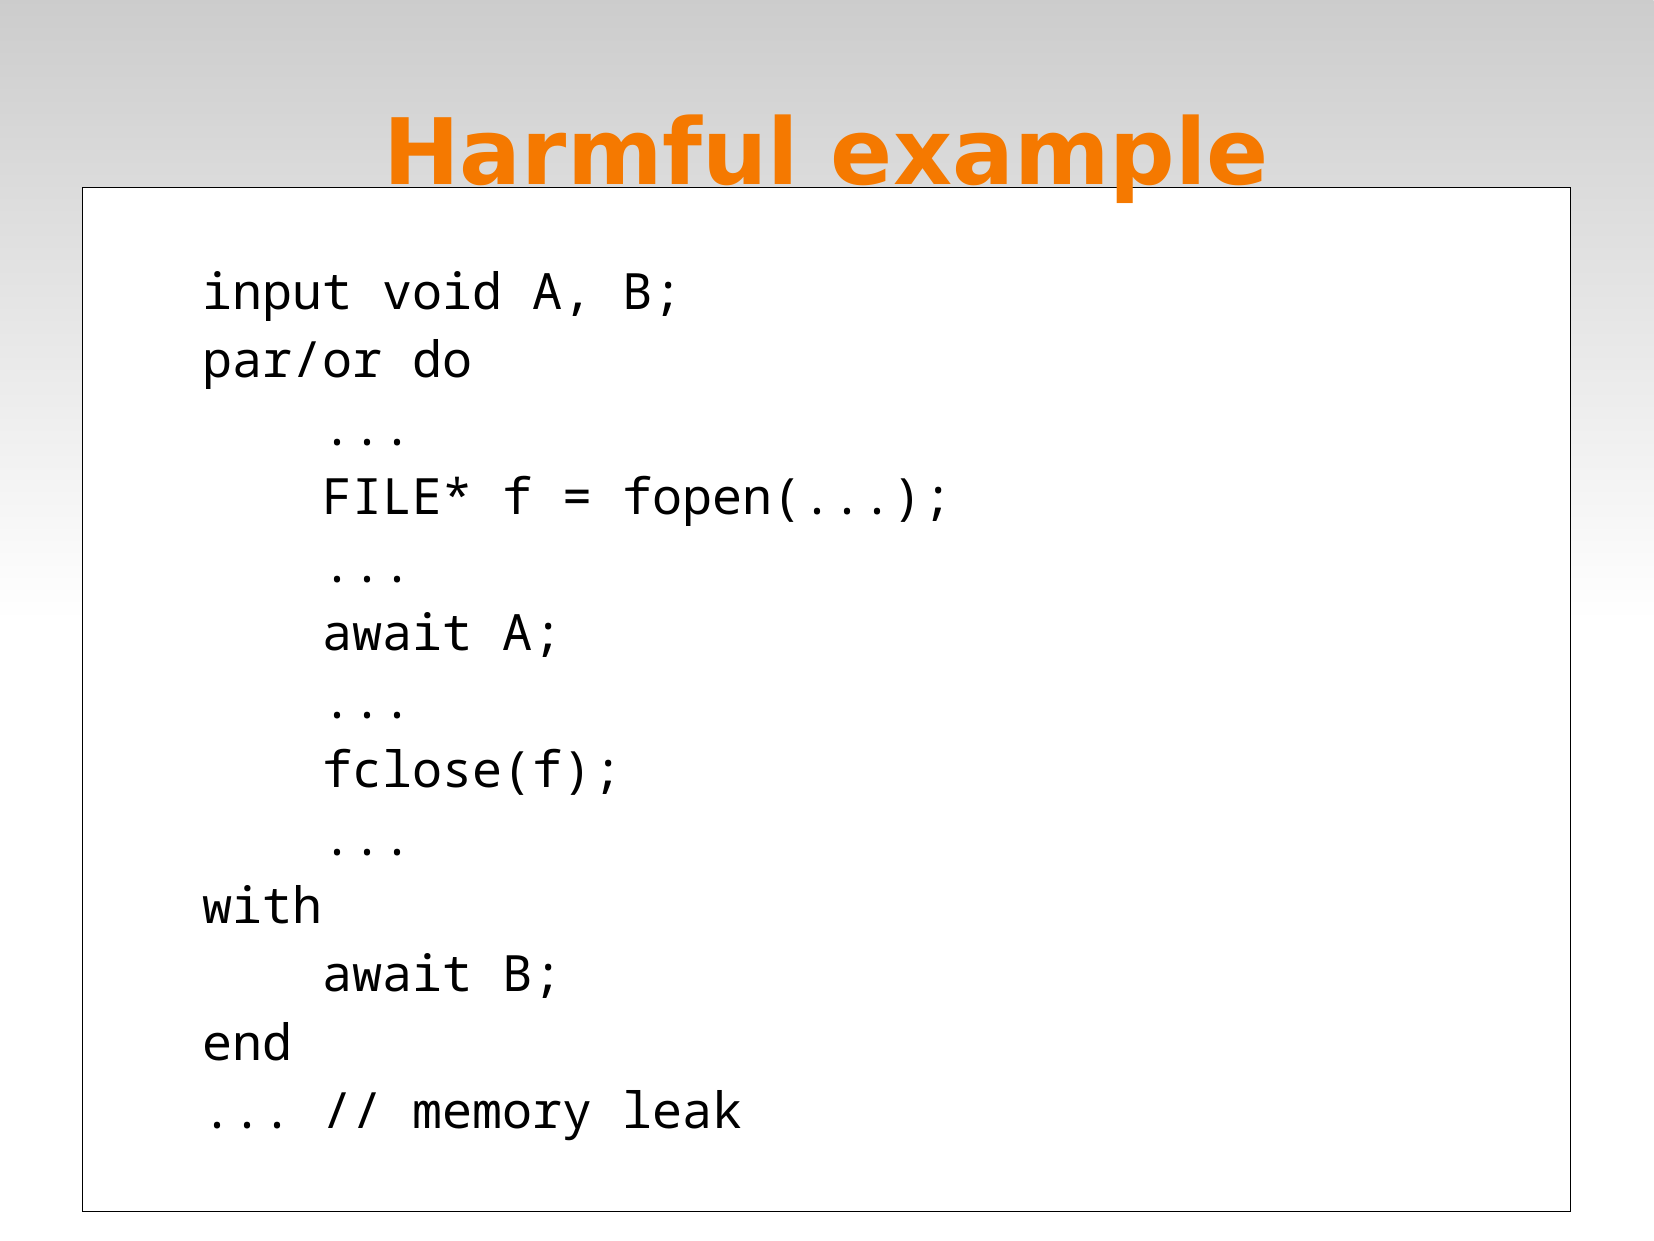

Harmful example
# input void A, B;
 par/or do
 ...
 FILE* f = fopen(...);
 ...
 await A;
 ...
 fclose(f);
 ...
 with
 await B;
 end
 ... // memory leak